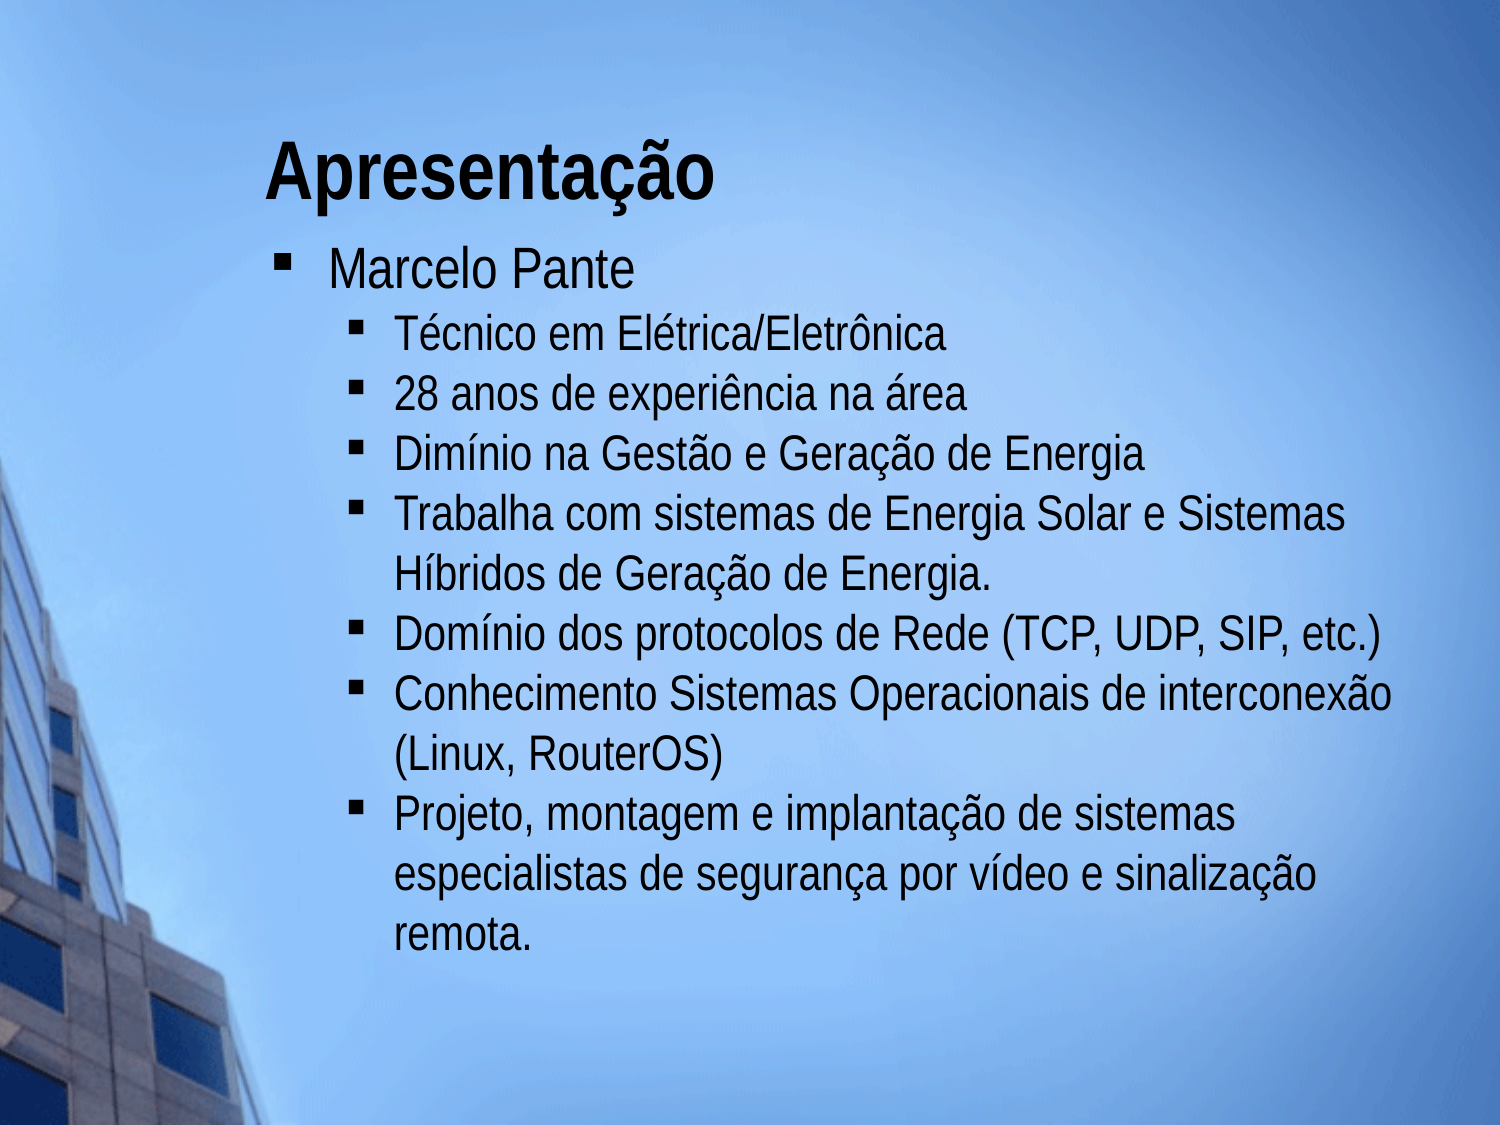

Apresentação
Marcelo Pante
Técnico em Elétrica/Eletrônica
28 anos de experiência na área
Dimínio na Gestão e Geração de Energia
Trabalha com sistemas de Energia Solar e Sistemas Híbridos de Geração de Energia.
Domínio dos protocolos de Rede (TCP, UDP, SIP, etc.)
Conhecimento Sistemas Operacionais de interconexão (Linux, RouterOS)
Projeto, montagem e implantação de sistemas especialistas de segurança por vídeo e sinalização remota.